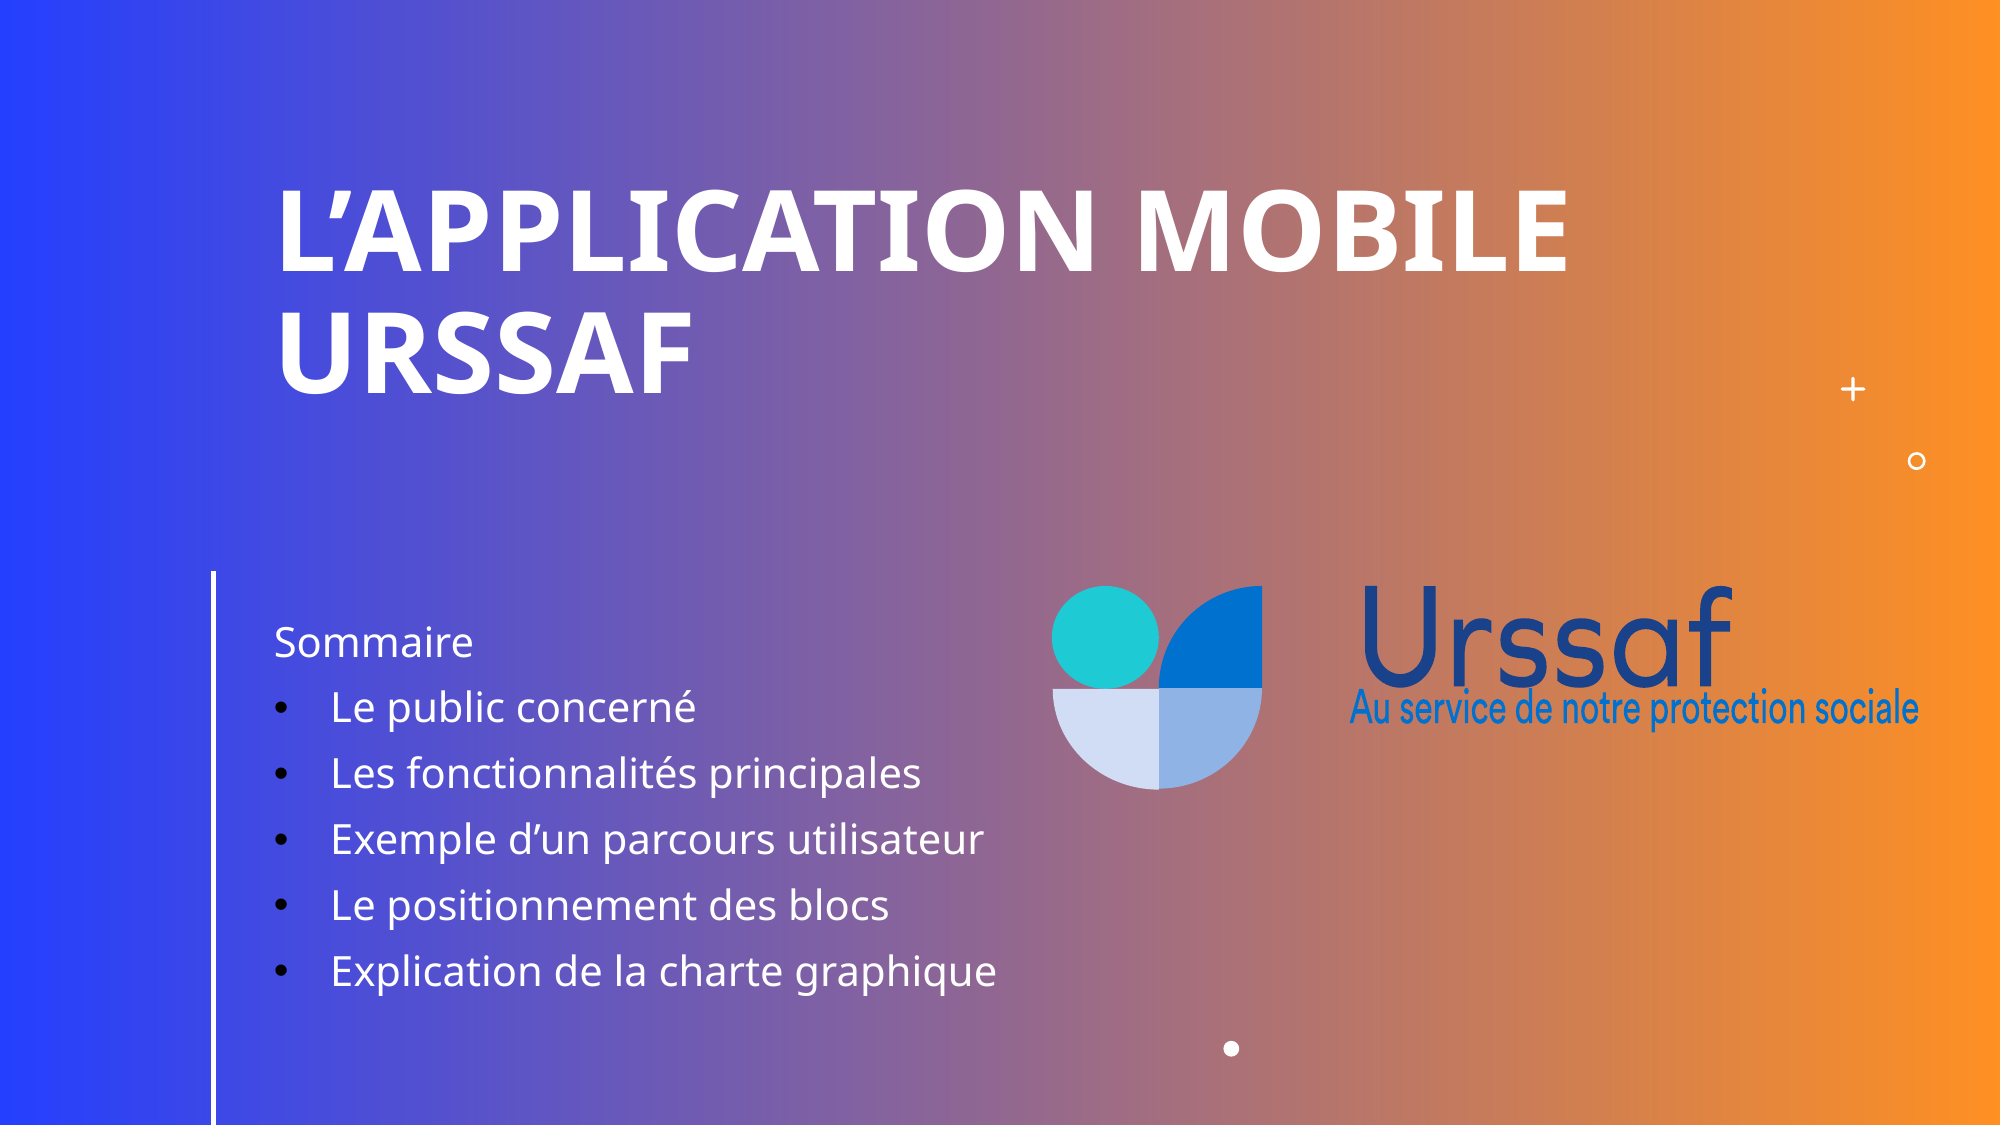

# L’Application mobile Urssaf
Sommaire
Le public concerné
Les fonctionnalités principales
Exemple d’un parcours utilisateur
Le positionnement des blocs
Explication de la charte graphique